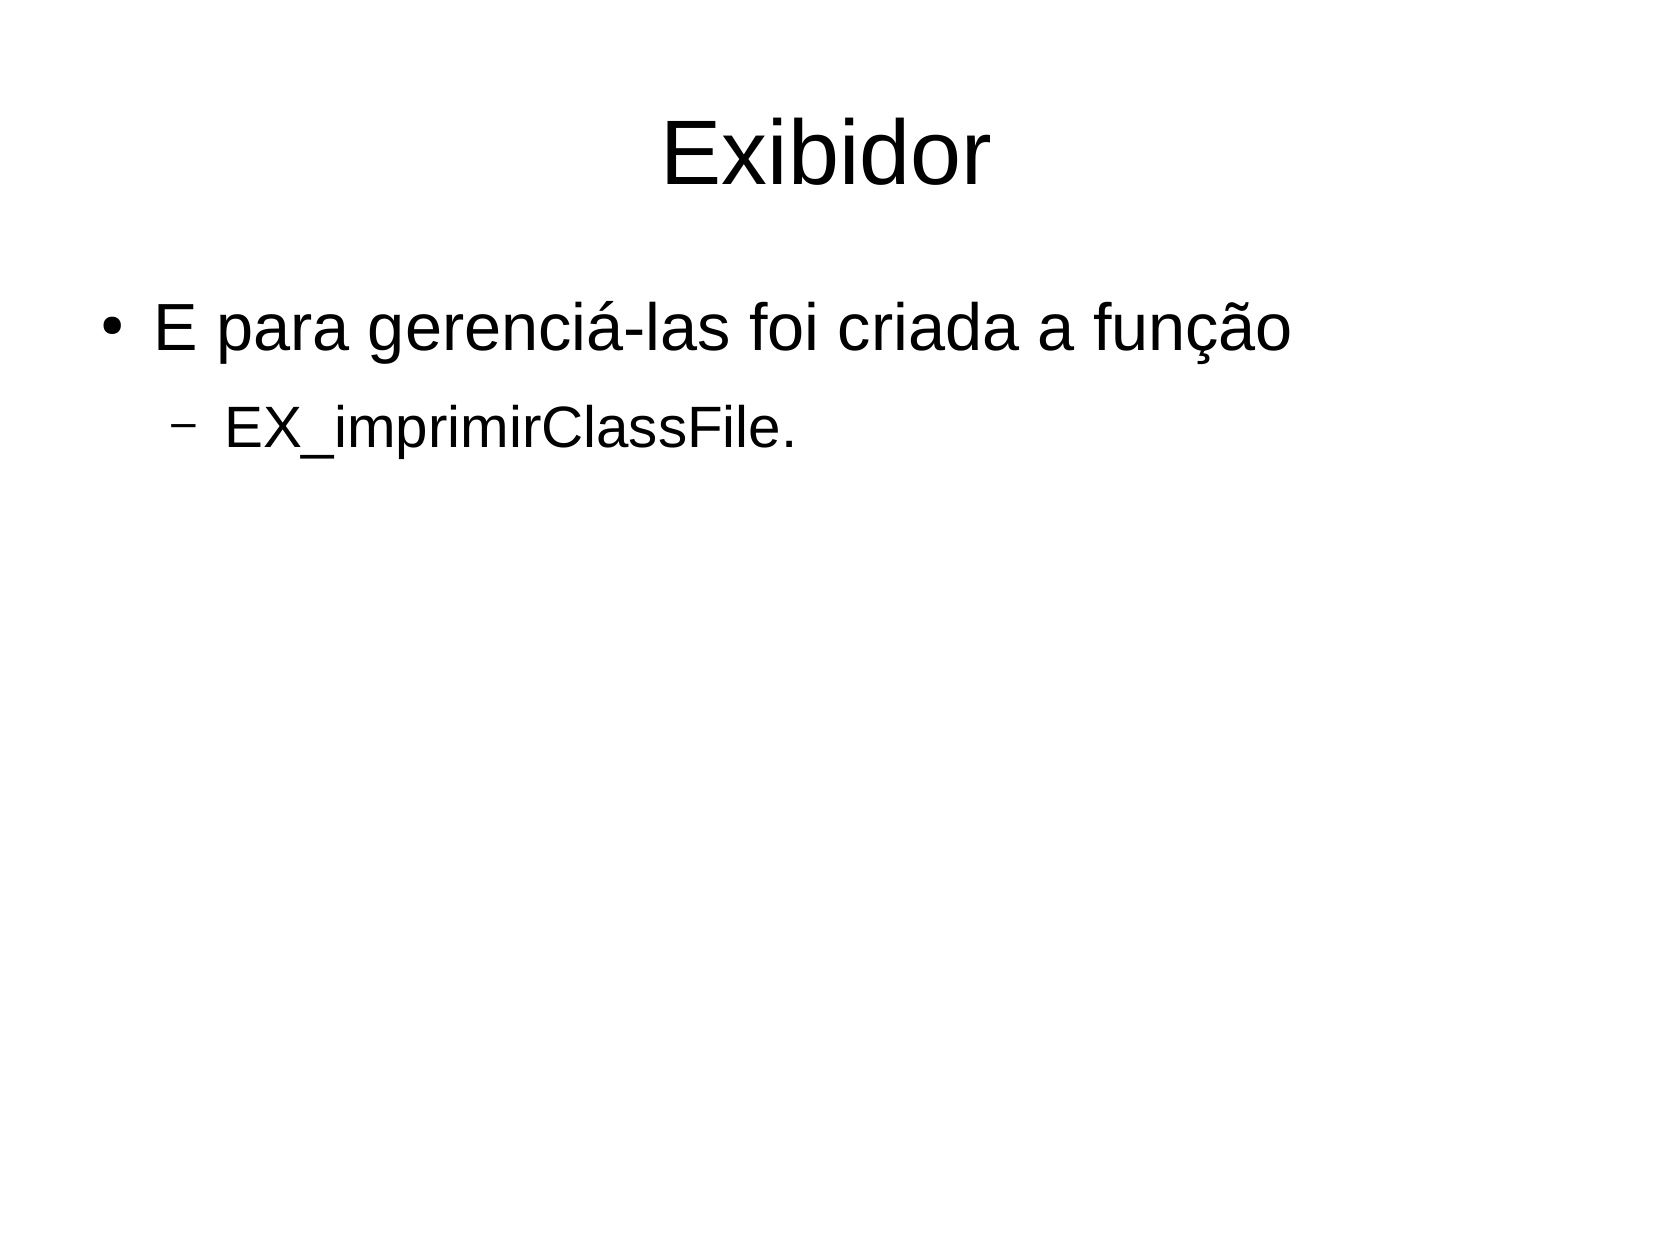

# Exibidor
E para gerenciá-las foi criada a função
EX_imprimirClassFile.